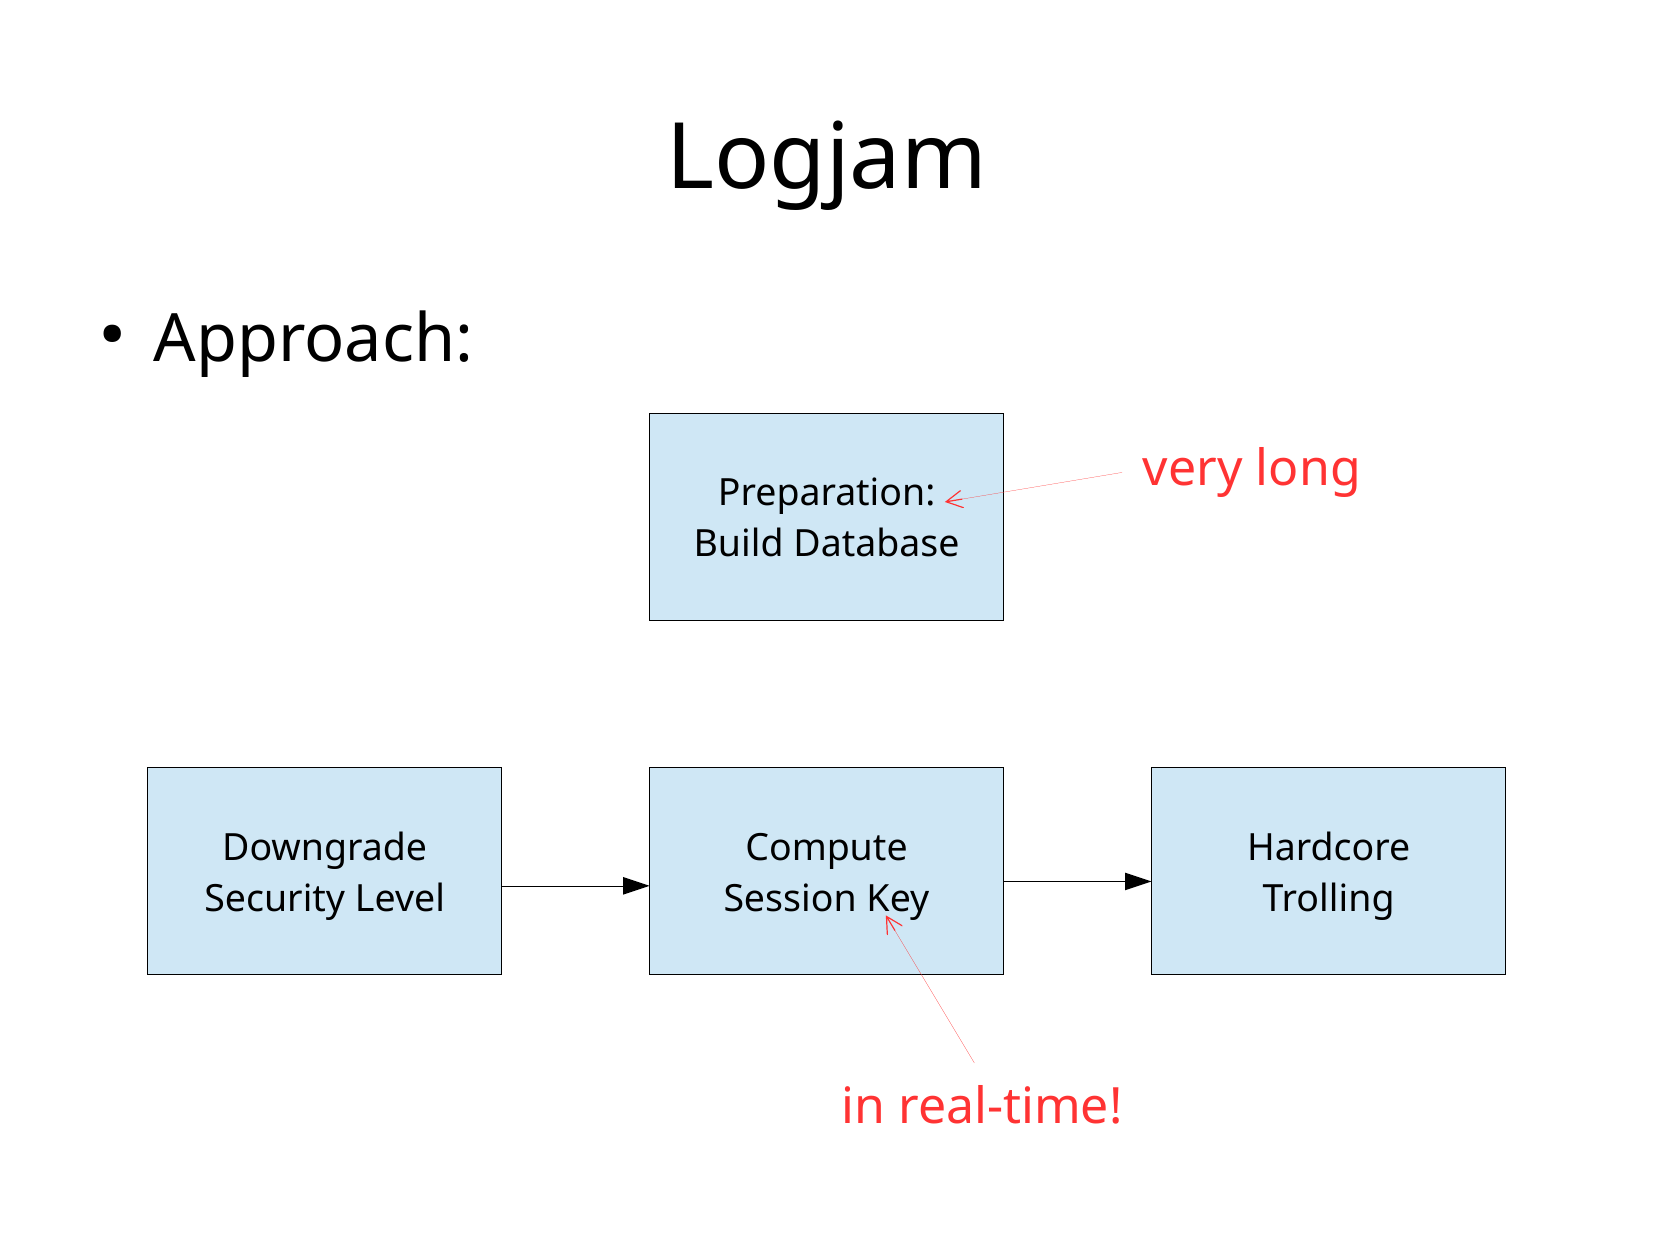

# Logjam
Approach:
Preparation:
Build Database
very long
Downgrade
Security Level
Compute
Session Key
Hardcore
Trolling
in real-time!